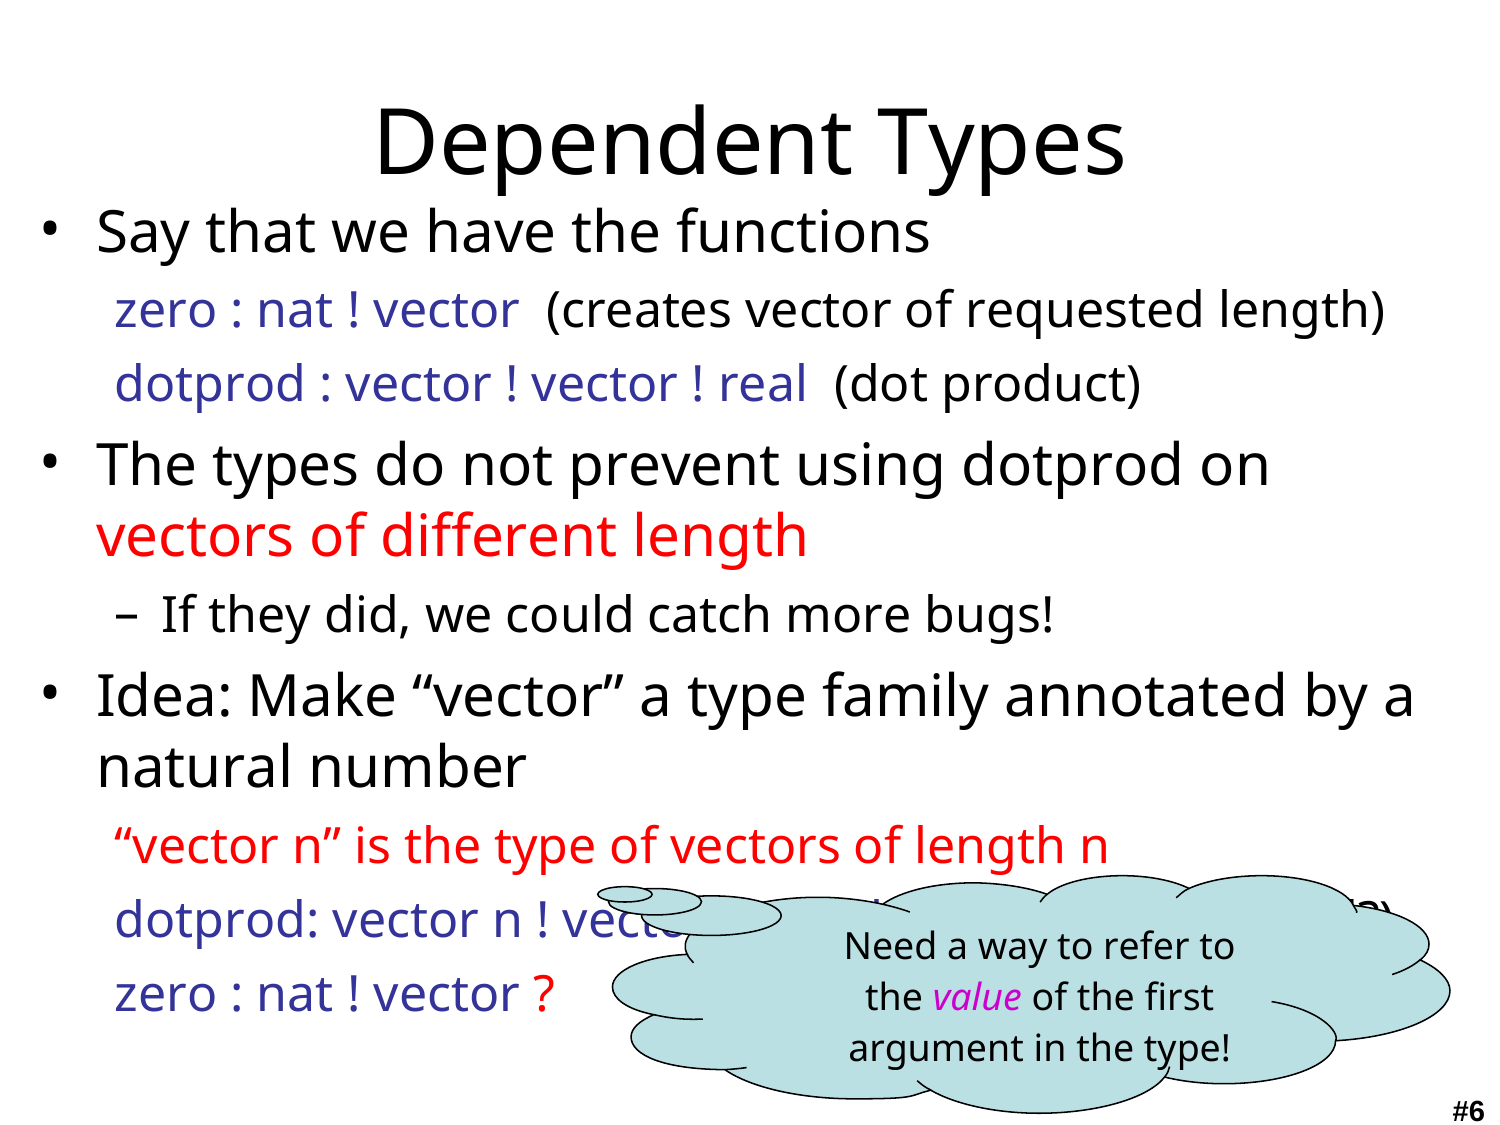

# Dependent Types
Say that we have the functions
zero : nat ! vector (creates vector of requested length)
dotprod : vector ! vector ! real (dot product)
The types do not prevent using dotprod on vectors of different length
If they did, we could catch more bugs!
Idea: Make “vector” a type family annotated by a natural number
“vector n” is the type of vectors of length n
dotprod: vector n ! vector n ! real (where is n bound?)
zero : nat ! vector ?
Need a way to refer to the value of the first argument in the type!
6